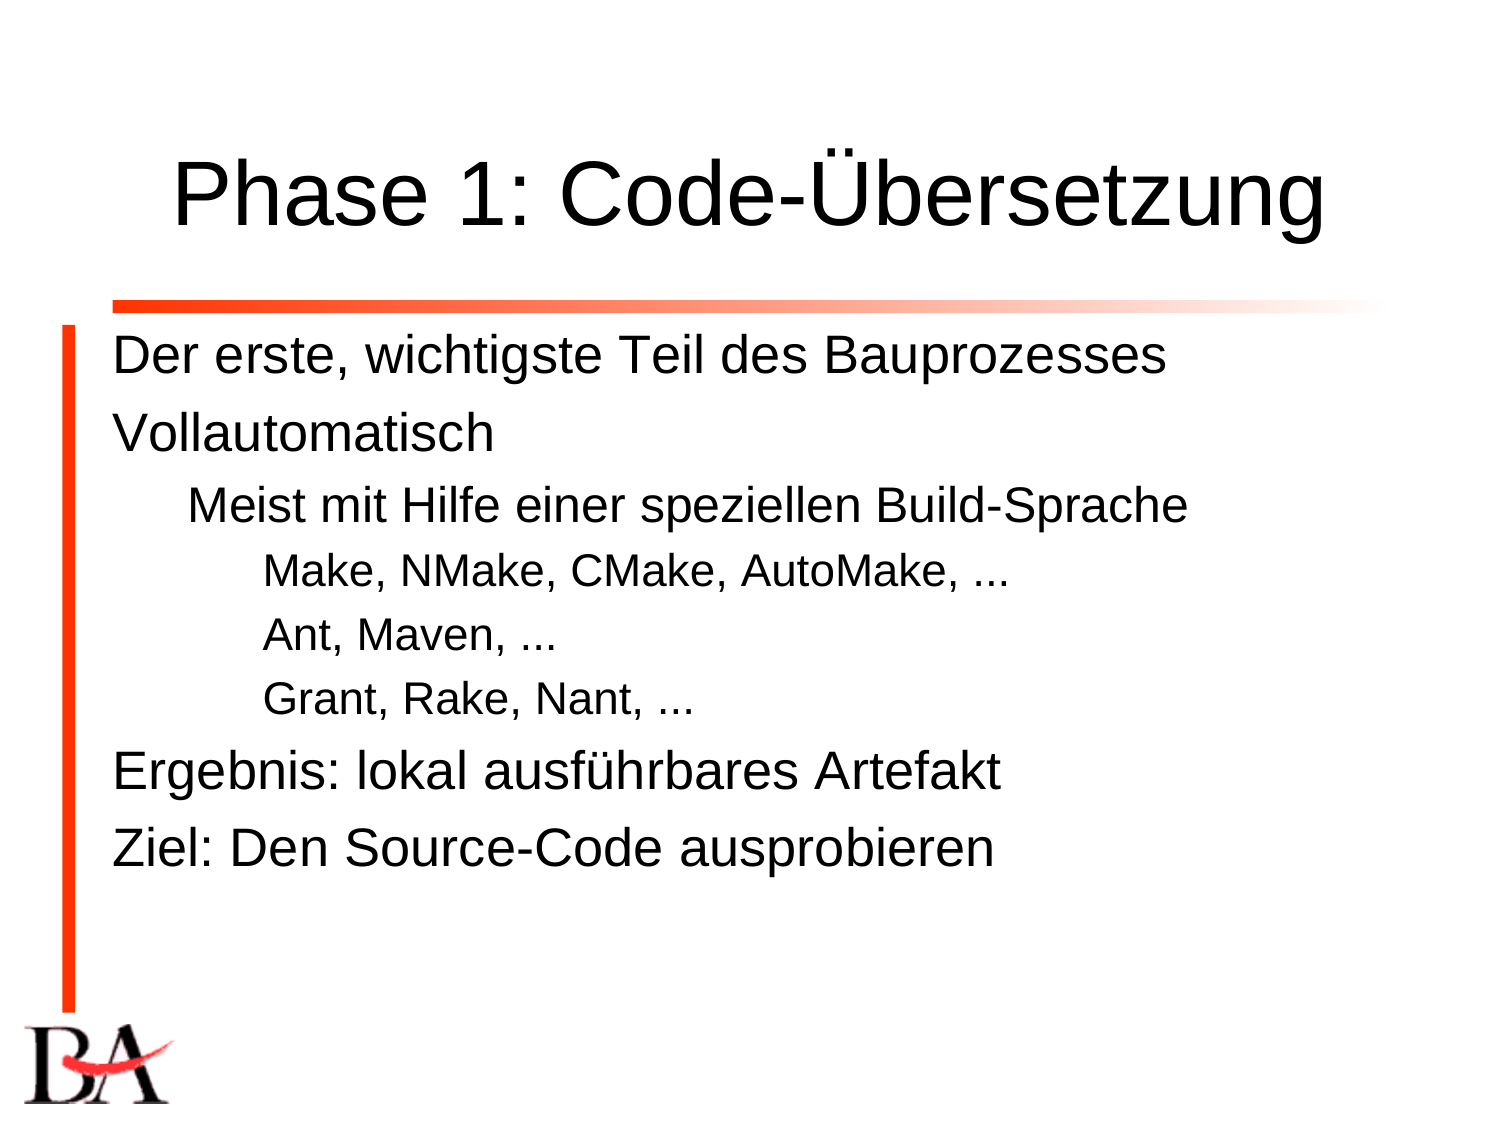

# Phase 1: Code-Übersetzung
Der erste, wichtigste Teil des Bauprozesses
Vollautomatisch
Meist mit Hilfe einer speziellen Build-Sprache
Make, NMake, CMake, AutoMake, ...
Ant, Maven, ...
Grant, Rake, Nant, ...
Ergebnis: lokal ausführbares Artefakt
Ziel: Den Source-Code ausprobieren